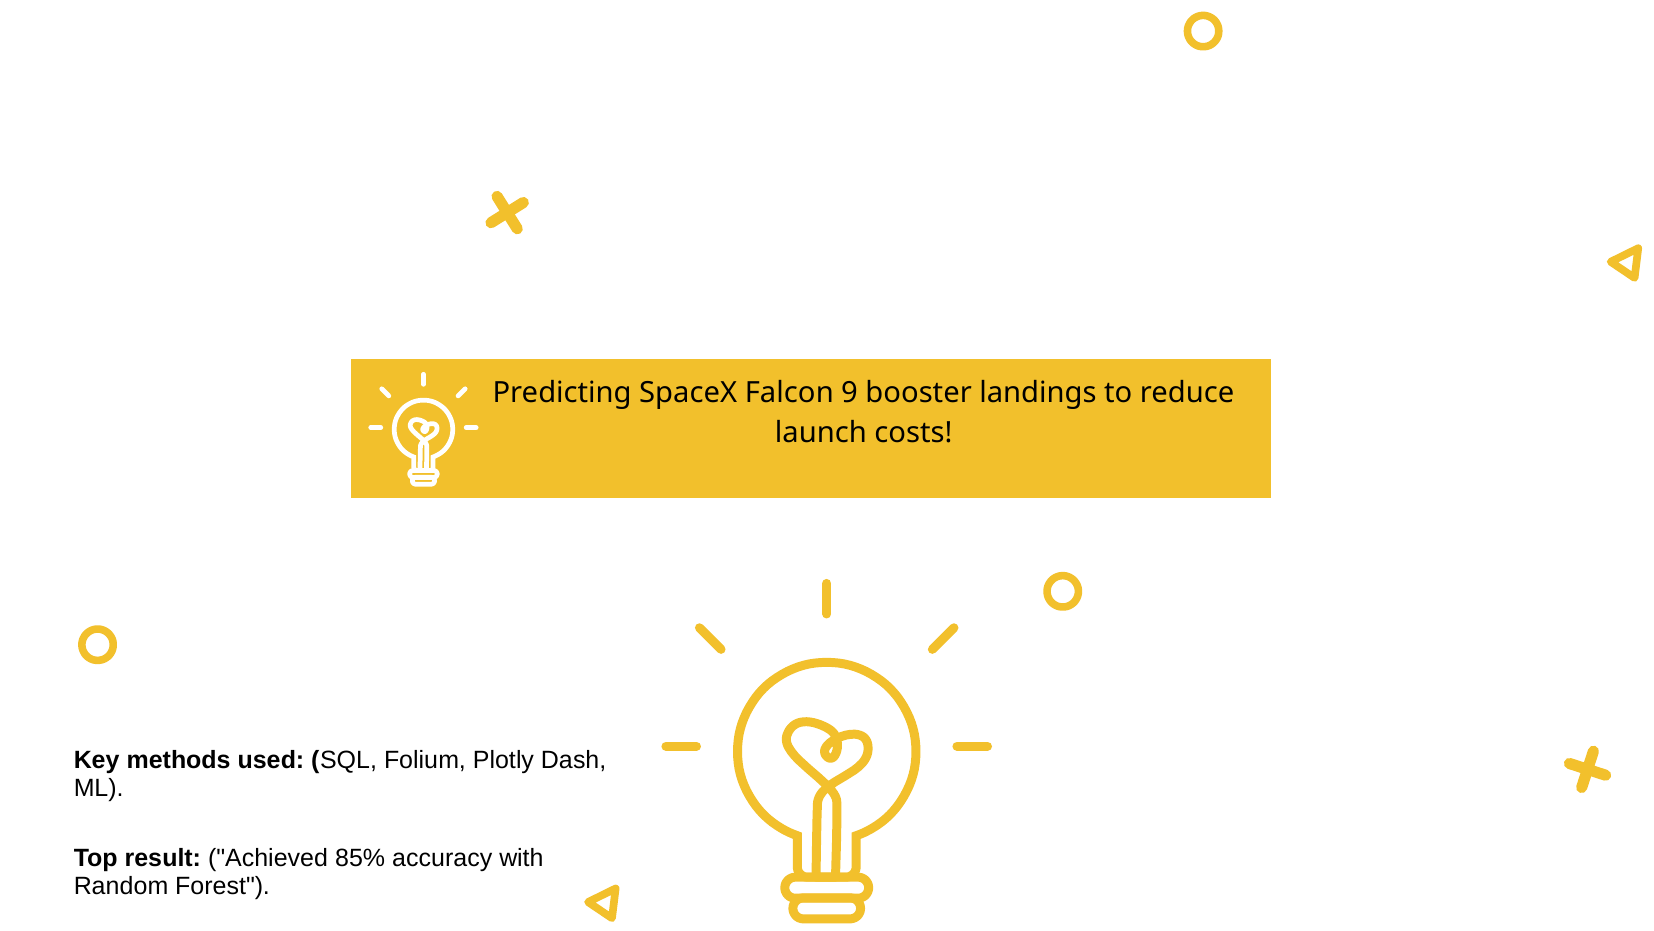

Predicting SpaceX Falcon 9 booster landings to reduce launch costs!
Key methods used: (SQL, Folium, Plotly Dash, ML).
Top result: ("Achieved 85% accuracy with Random Forest").